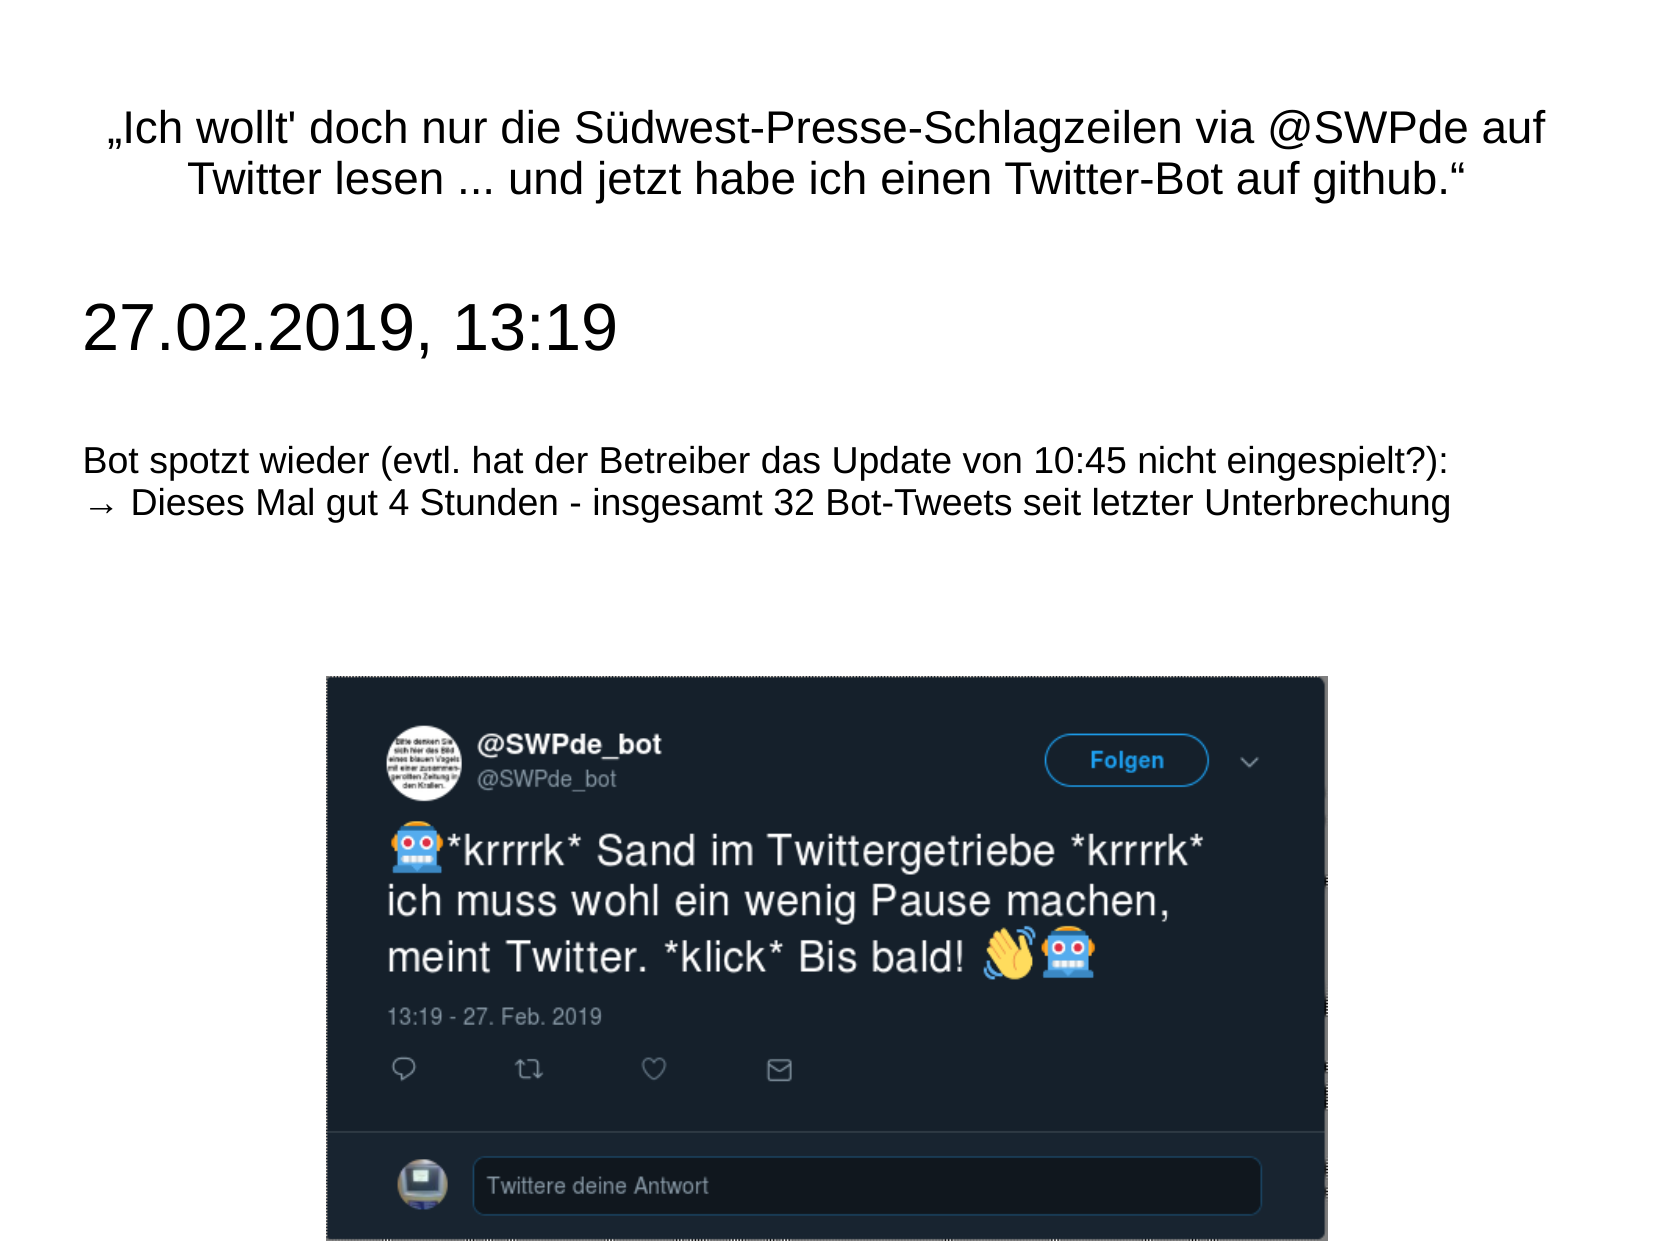

# „Ich wollt' doch nur die Südwest-Presse-Schlagzeilen via @SWPde auf Twitter lesen ... und jetzt habe ich einen Twitter-Bot auf github.“
27.02.2019, 13:19
Bot spotzt wieder (evtl. hat der Betreiber das Update von 10:45 nicht eingespielt?):
→ Dieses Mal gut 4 Stunden - insgesamt 32 Bot-Tweets seit letzter Unterbrechung